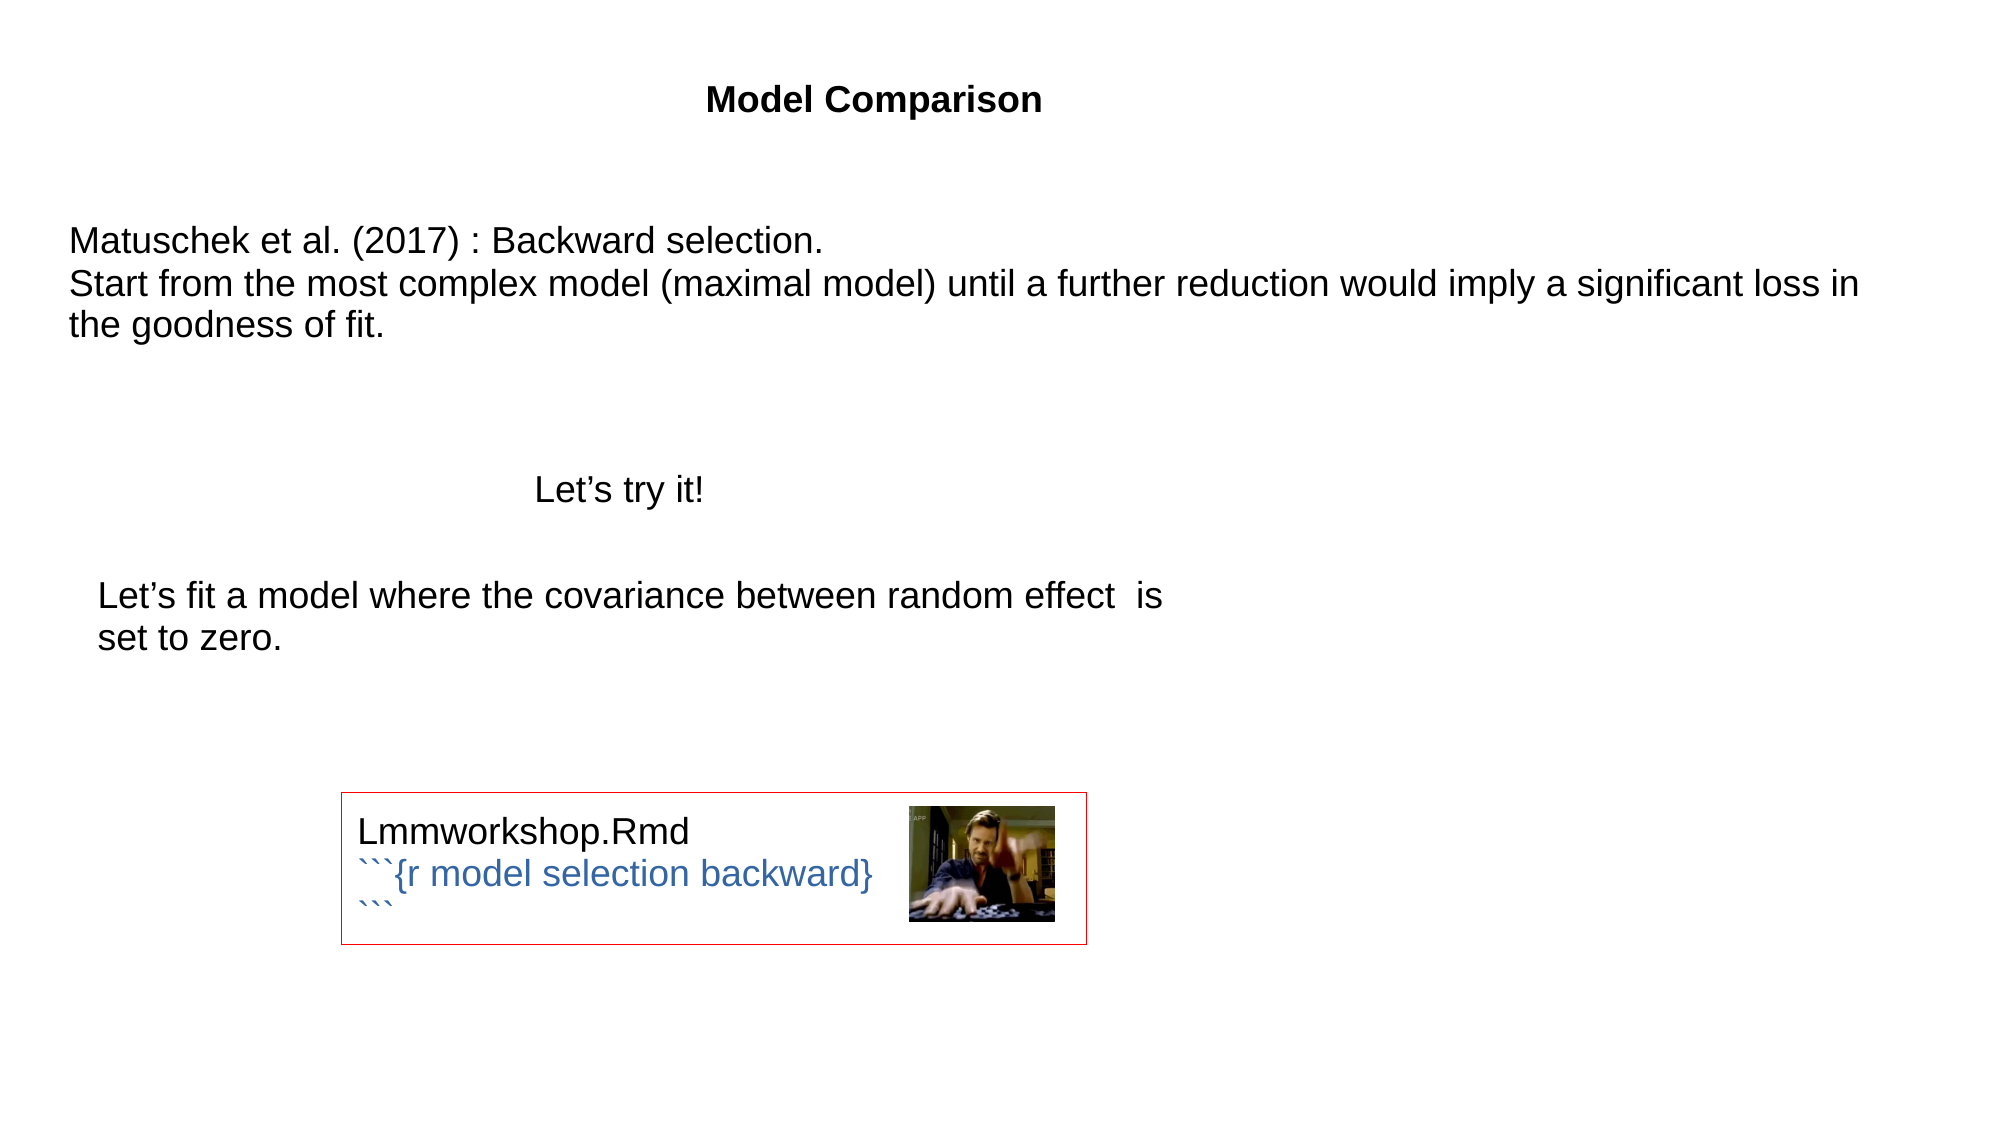

Model Comparison
Matuschek et al. (2017) : Backward selection.
Start from the most complex model (maximal model) until a further reduction would imply a significant loss in the goodness of fit.
Let’s try it!
Let’s fit a model where the covariance between random effect is set to zero.
Lmmworkshop.Rmd
```{r model selection backward}
```